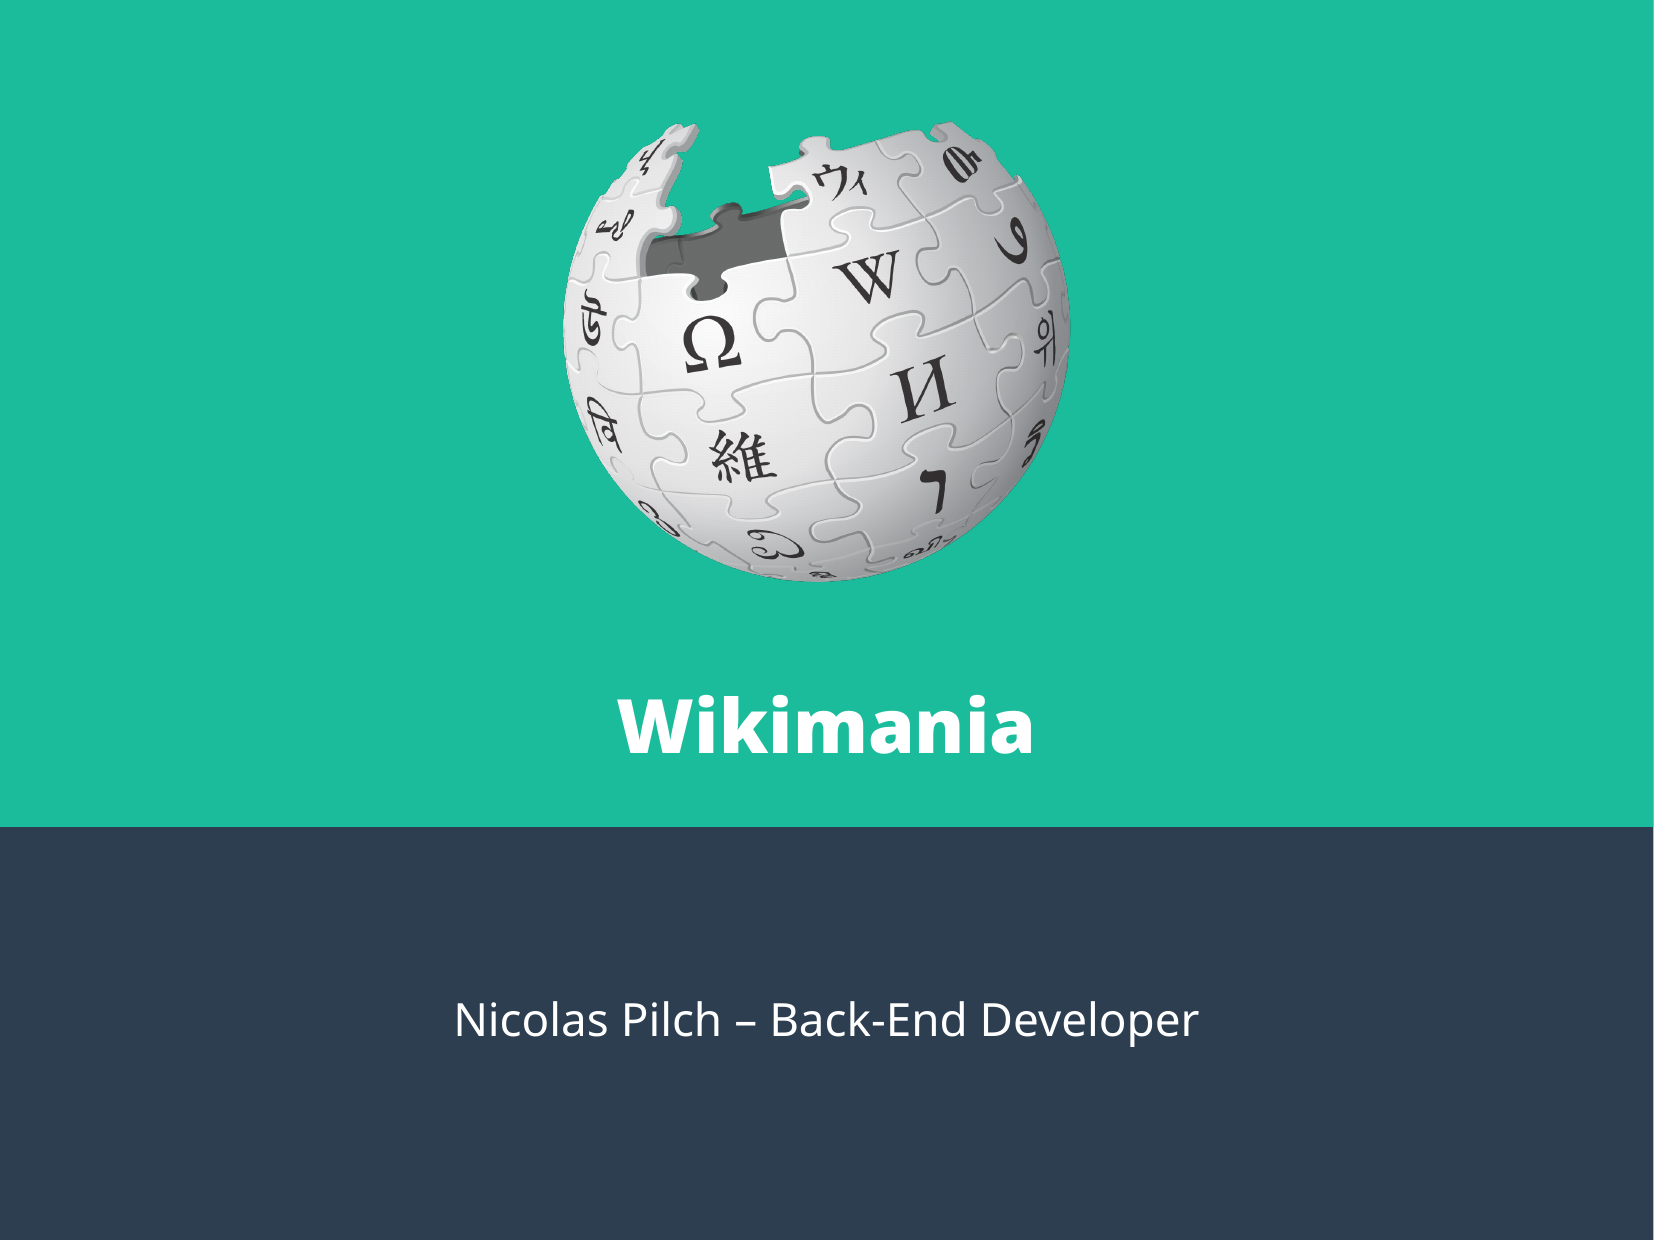

# Wikimania
Nicolas Pilch – Back-End Developer